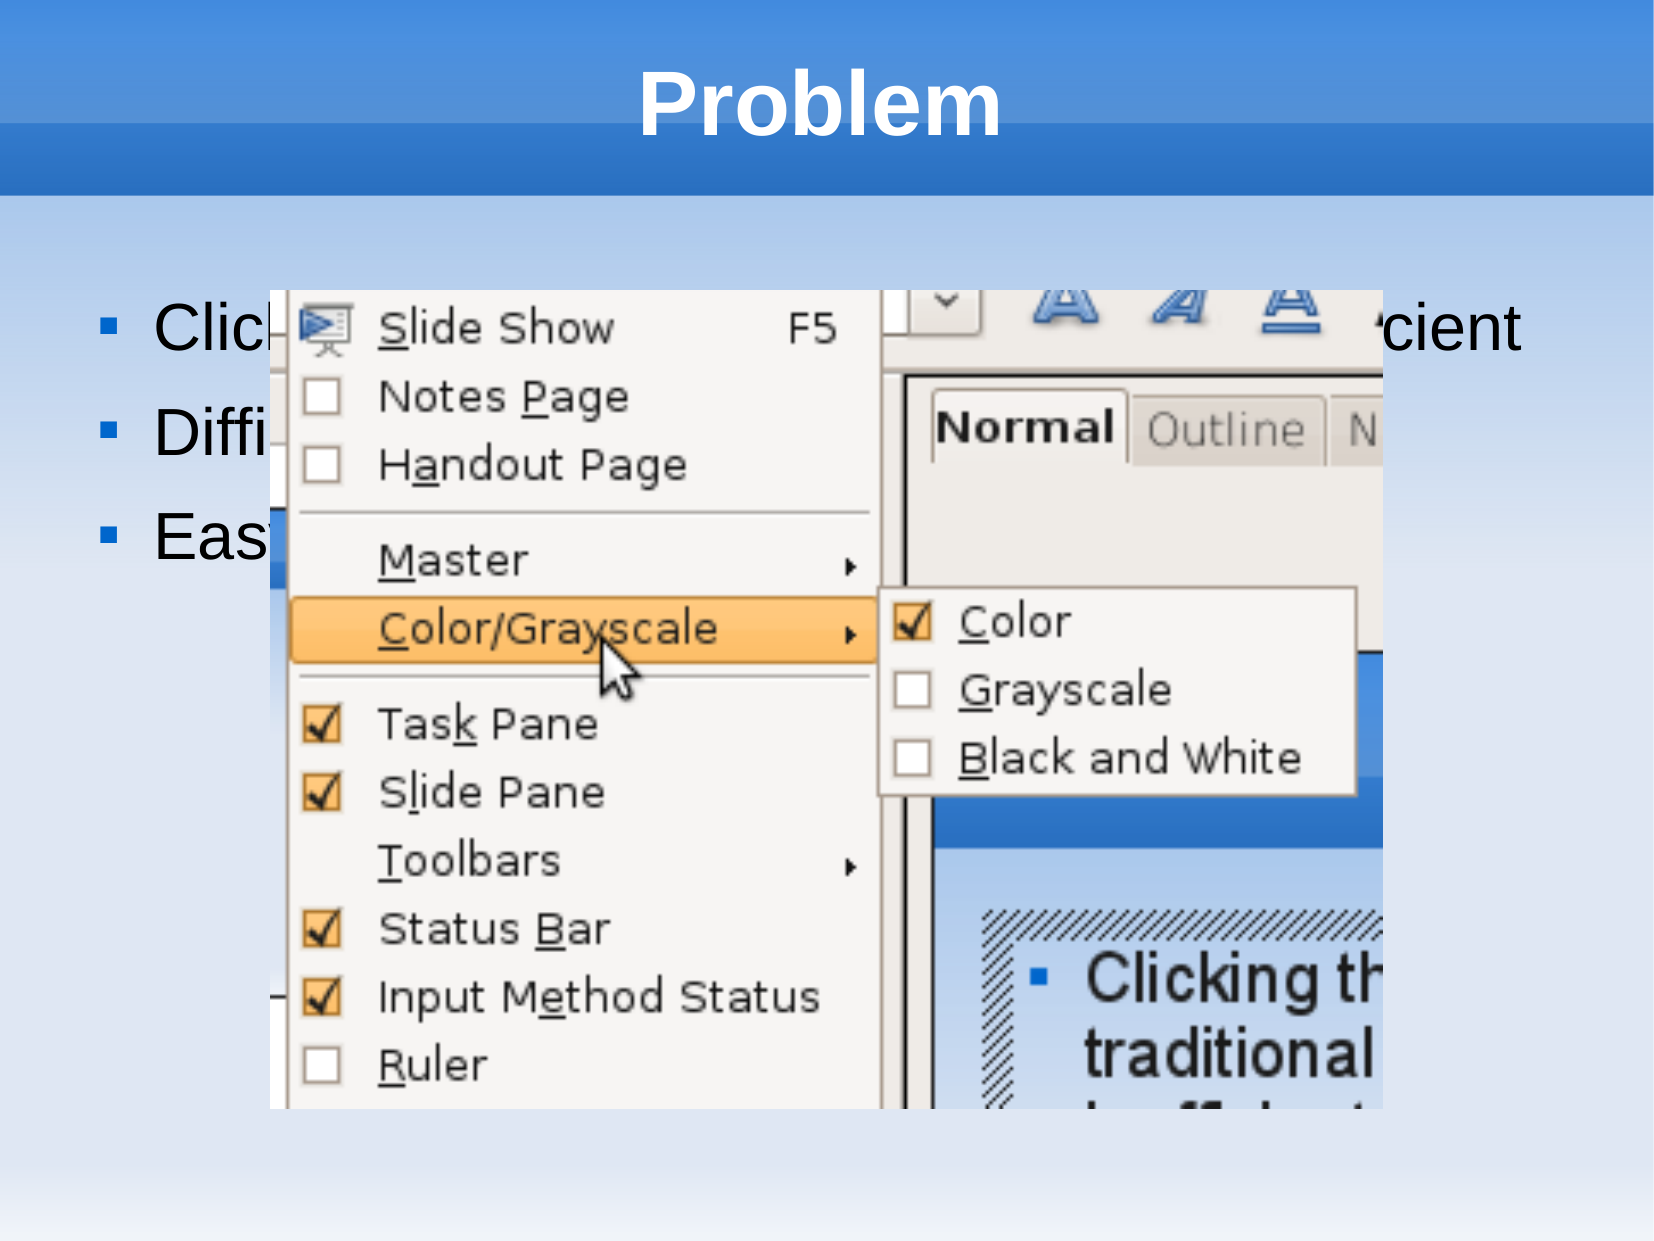

# Problem
Clicking through traditional menus is inefficient
Difficult for disadvantaged users
Easy to mis-click